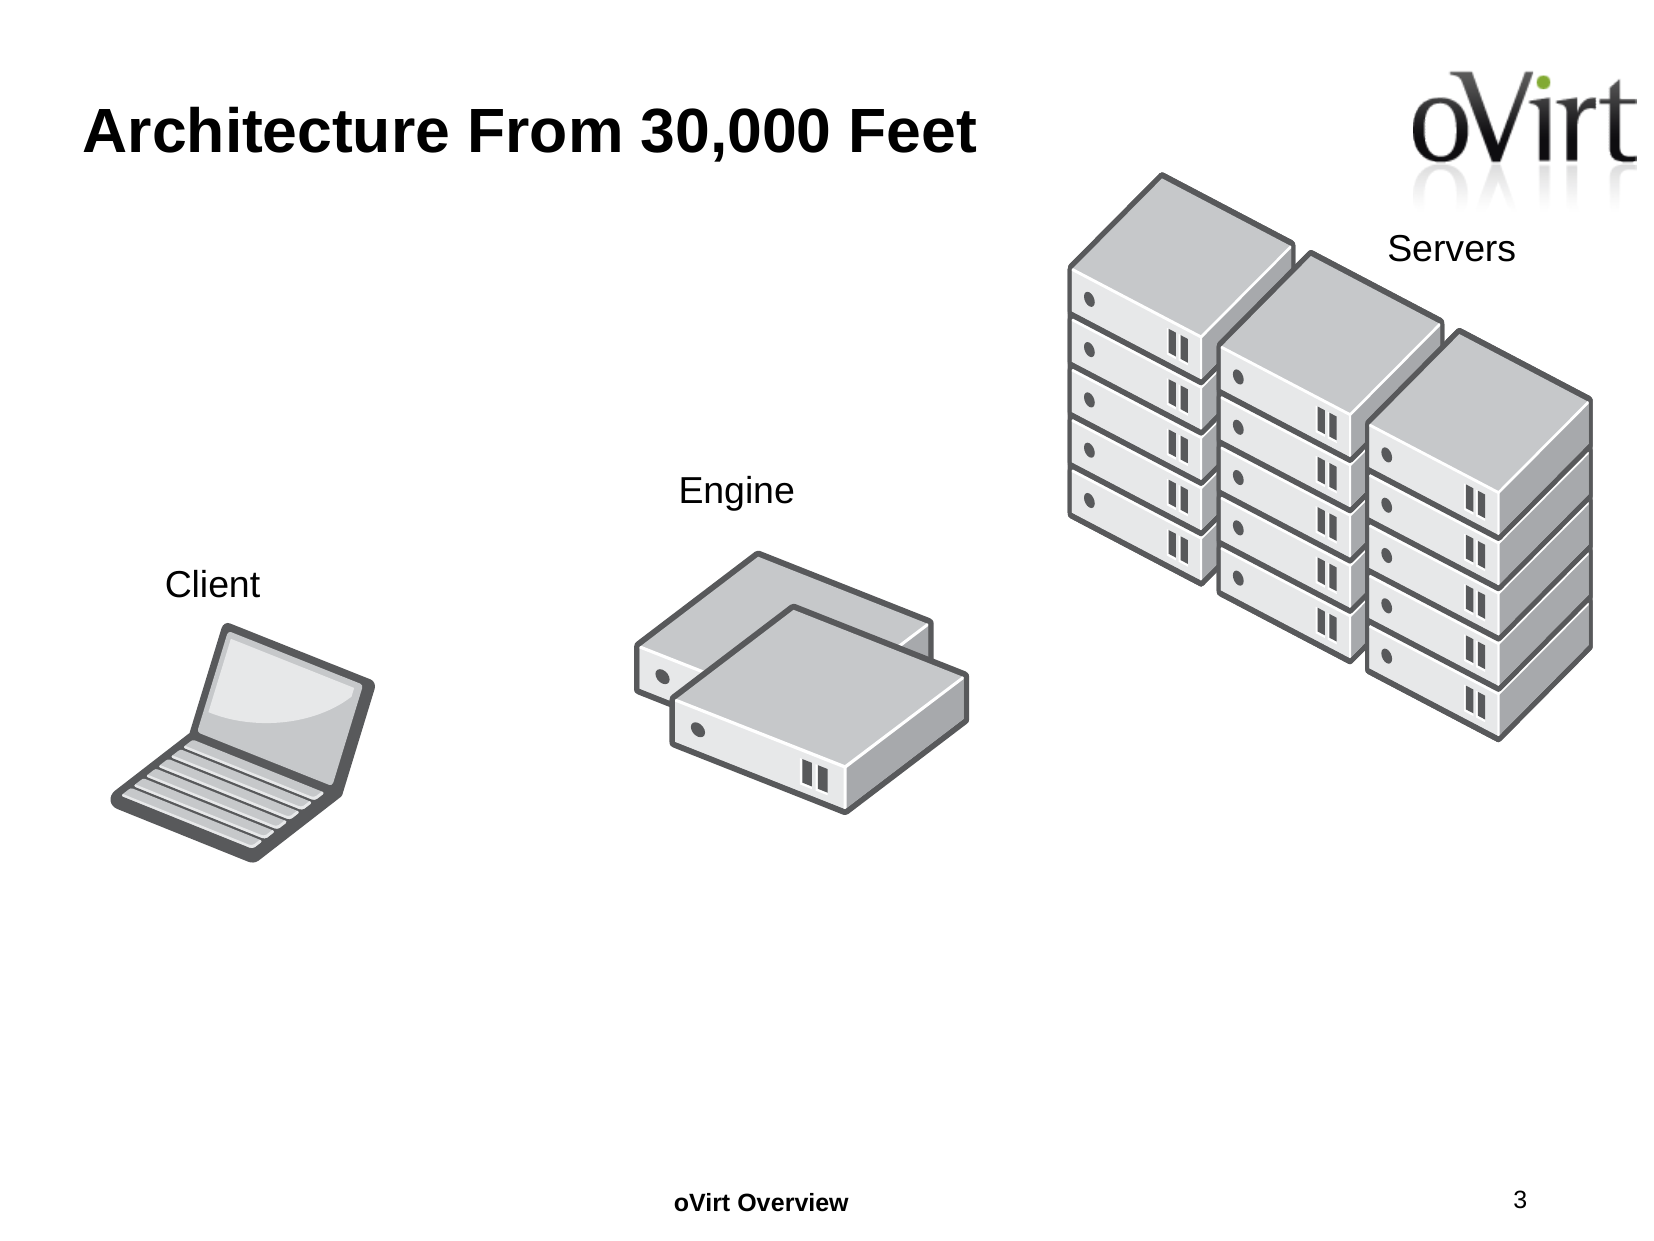

# Architecture From 30,000 Feet
Servers
Engine
Client